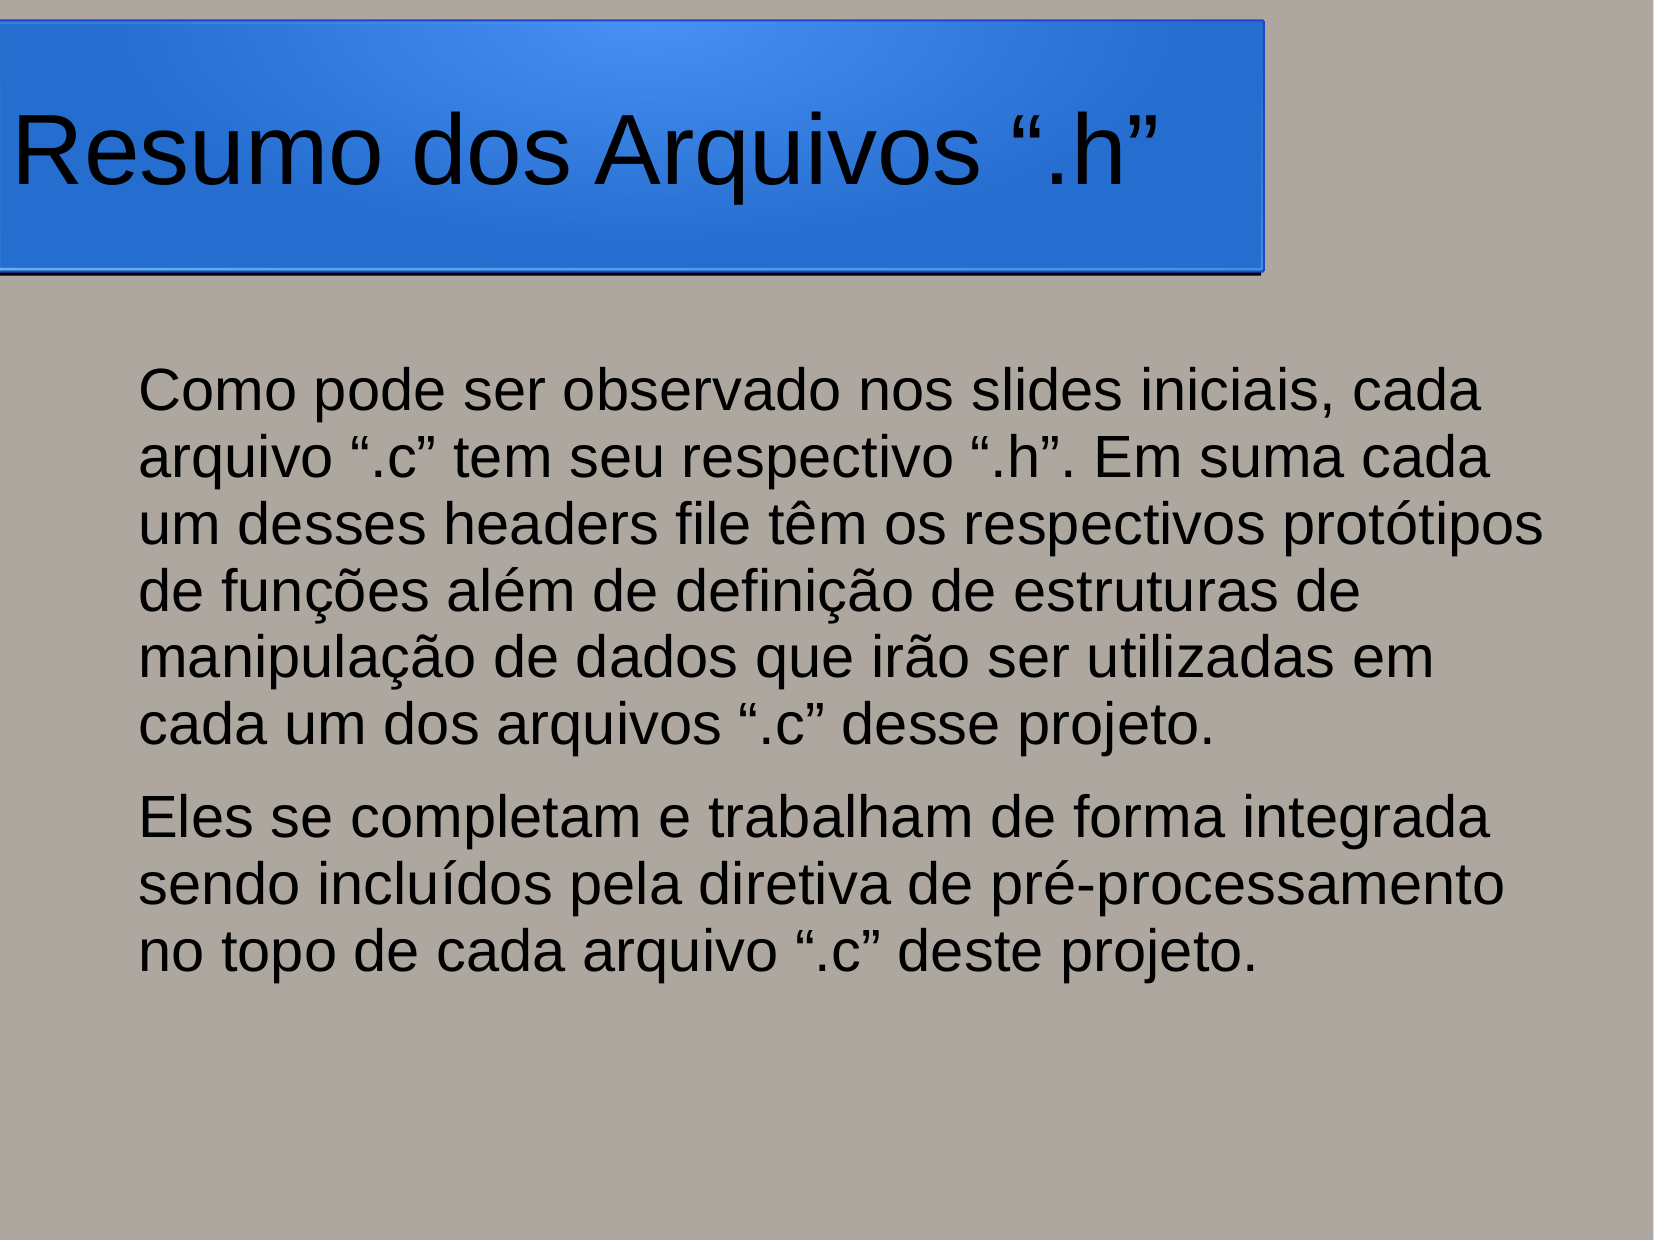

# Resumo dos Arquivos “.h”
Como pode ser observado nos slides iniciais, cada arquivo “.c” tem seu respectivo “.h”. Em suma cada um desses headers file têm os respectivos protótipos de funções além de definição de estruturas de manipulação de dados que irão ser utilizadas em cada um dos arquivos “.c” desse projeto.
Eles se completam e trabalham de forma integrada sendo incluídos pela diretiva de pré-processamento no topo de cada arquivo “.c” deste projeto.